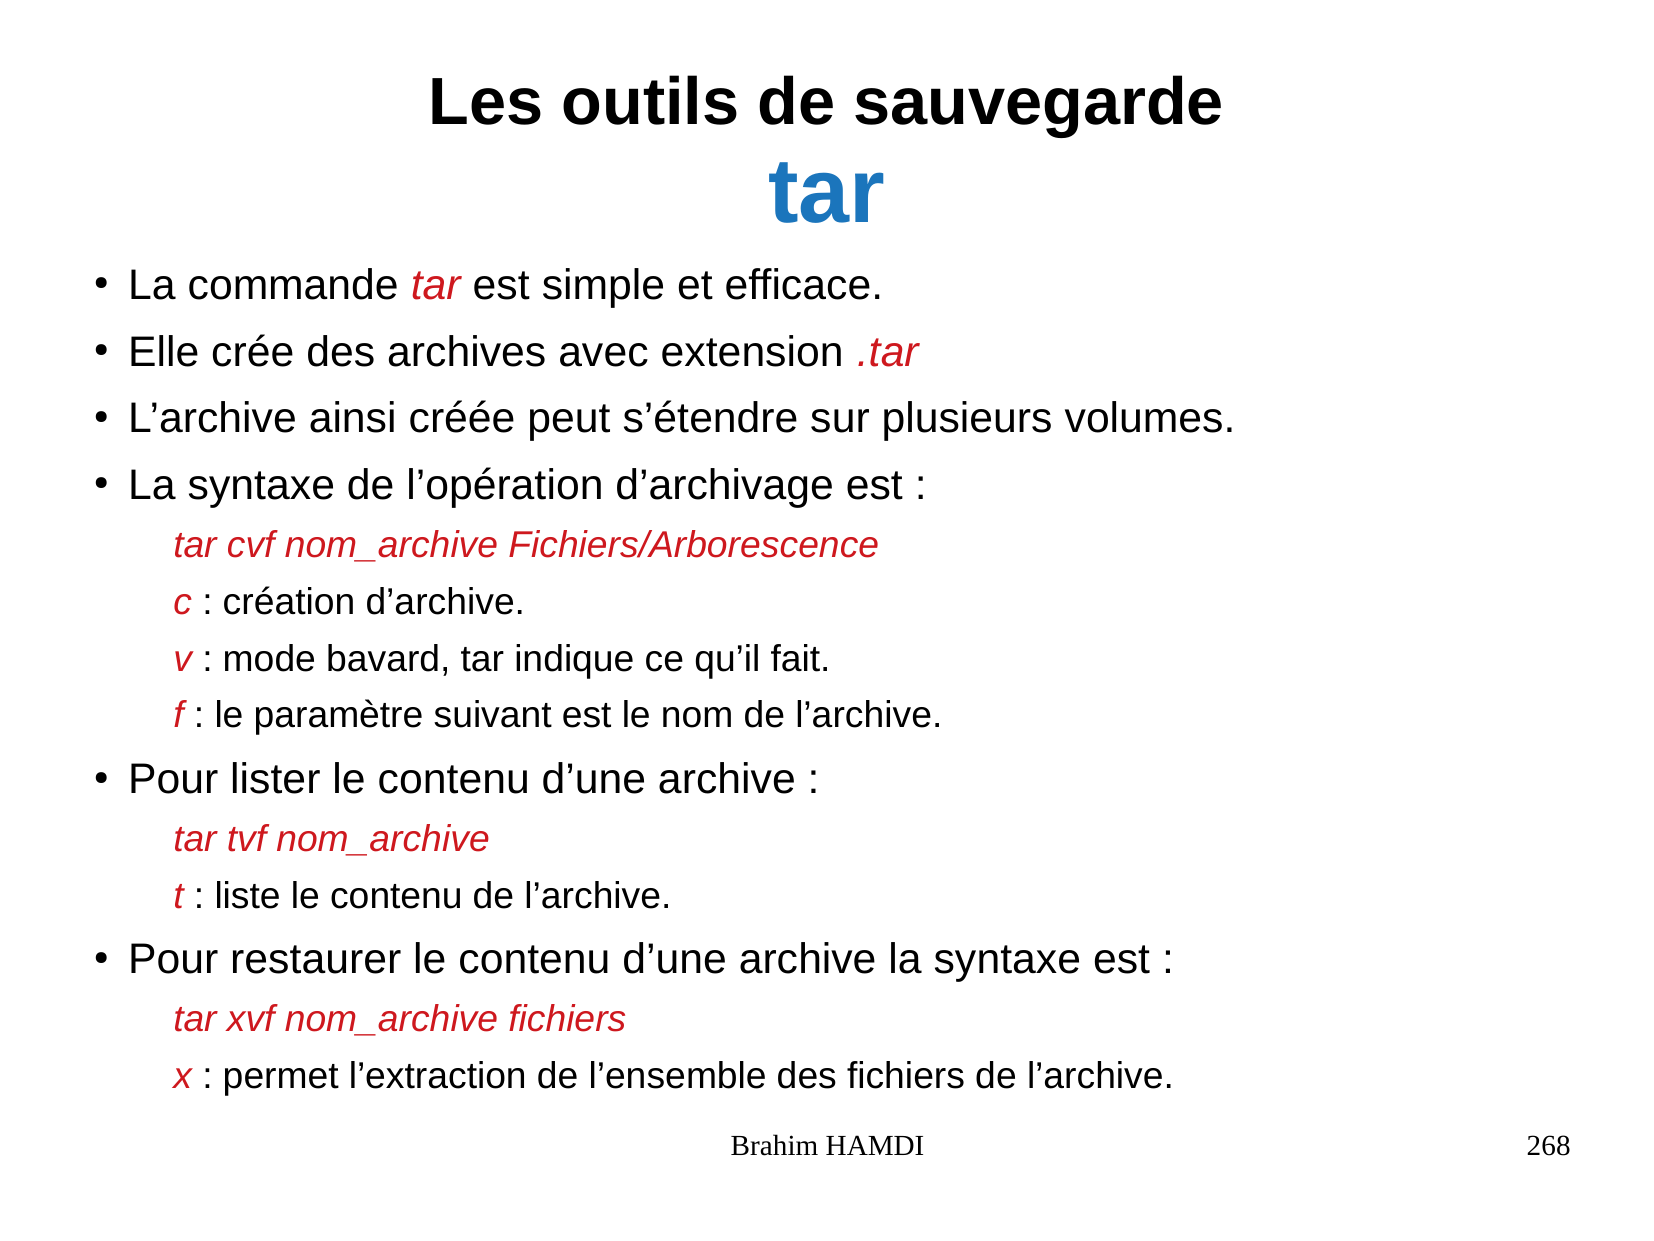

# Les outils de sauvegarde tar
La commande tar est simple et efficace.
Elle crée des archives avec extension .tar
L’archive ainsi créée peut s’étendre sur plusieurs volumes.
La syntaxe de l’opération d’archivage est :
tar cvf nom_archive Fichiers/Arborescence
c : création d’archive.
v : mode bavard, tar indique ce qu’il fait.
f : le paramètre suivant est le nom de l’archive.
Pour lister le contenu d’une archive :
tar tvf nom_archive
t : liste le contenu de l’archive.
Pour restaurer le contenu d’une archive la syntaxe est :
tar xvf nom_archive fichiers
x : permet l’extraction de l’ensemble des fichiers de l’archive.
Brahim HAMDI
268